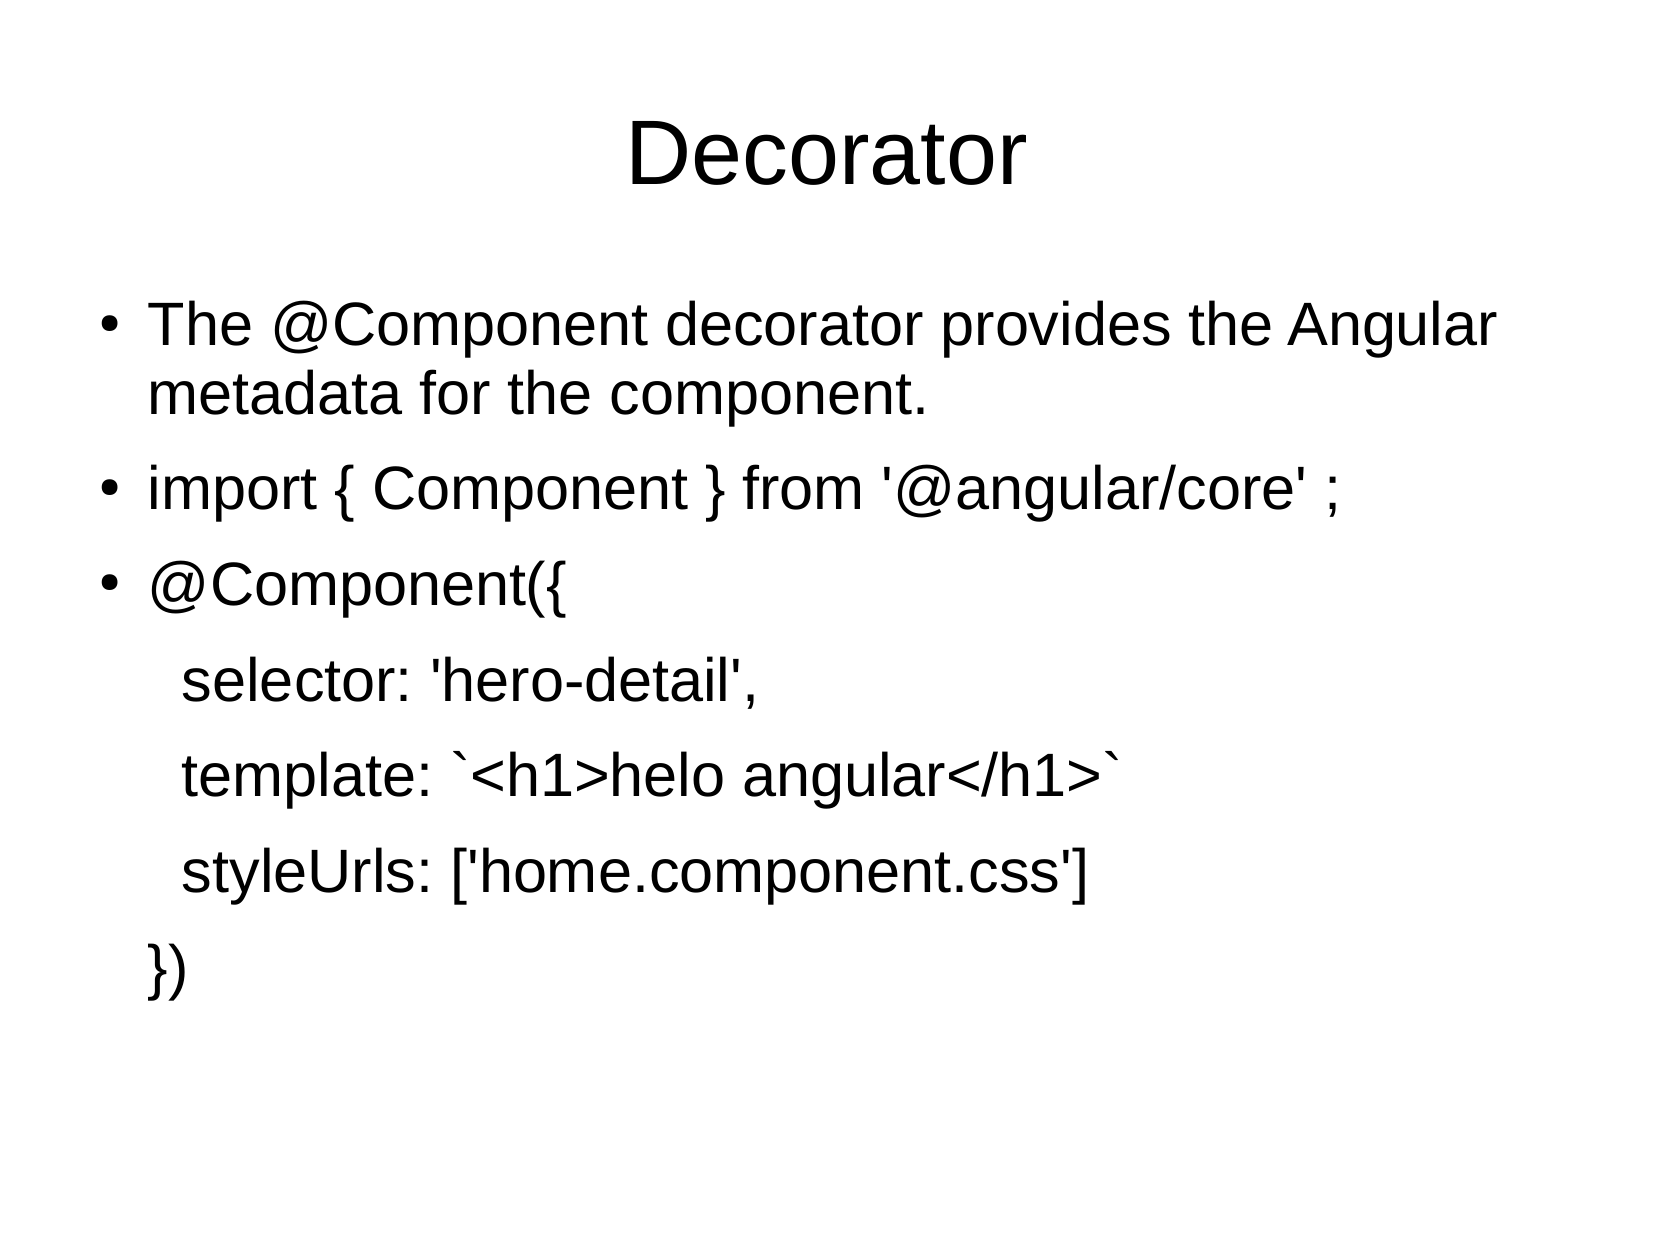

# Decorator
The @Component decorator provides the Angular metadata for the component.
import { Component } from '@angular/core' ;
@Component({
 selector: 'hero-detail',
 template: `<h1>helo angular</h1>`
 styleUrls: ['home.component.css']
})